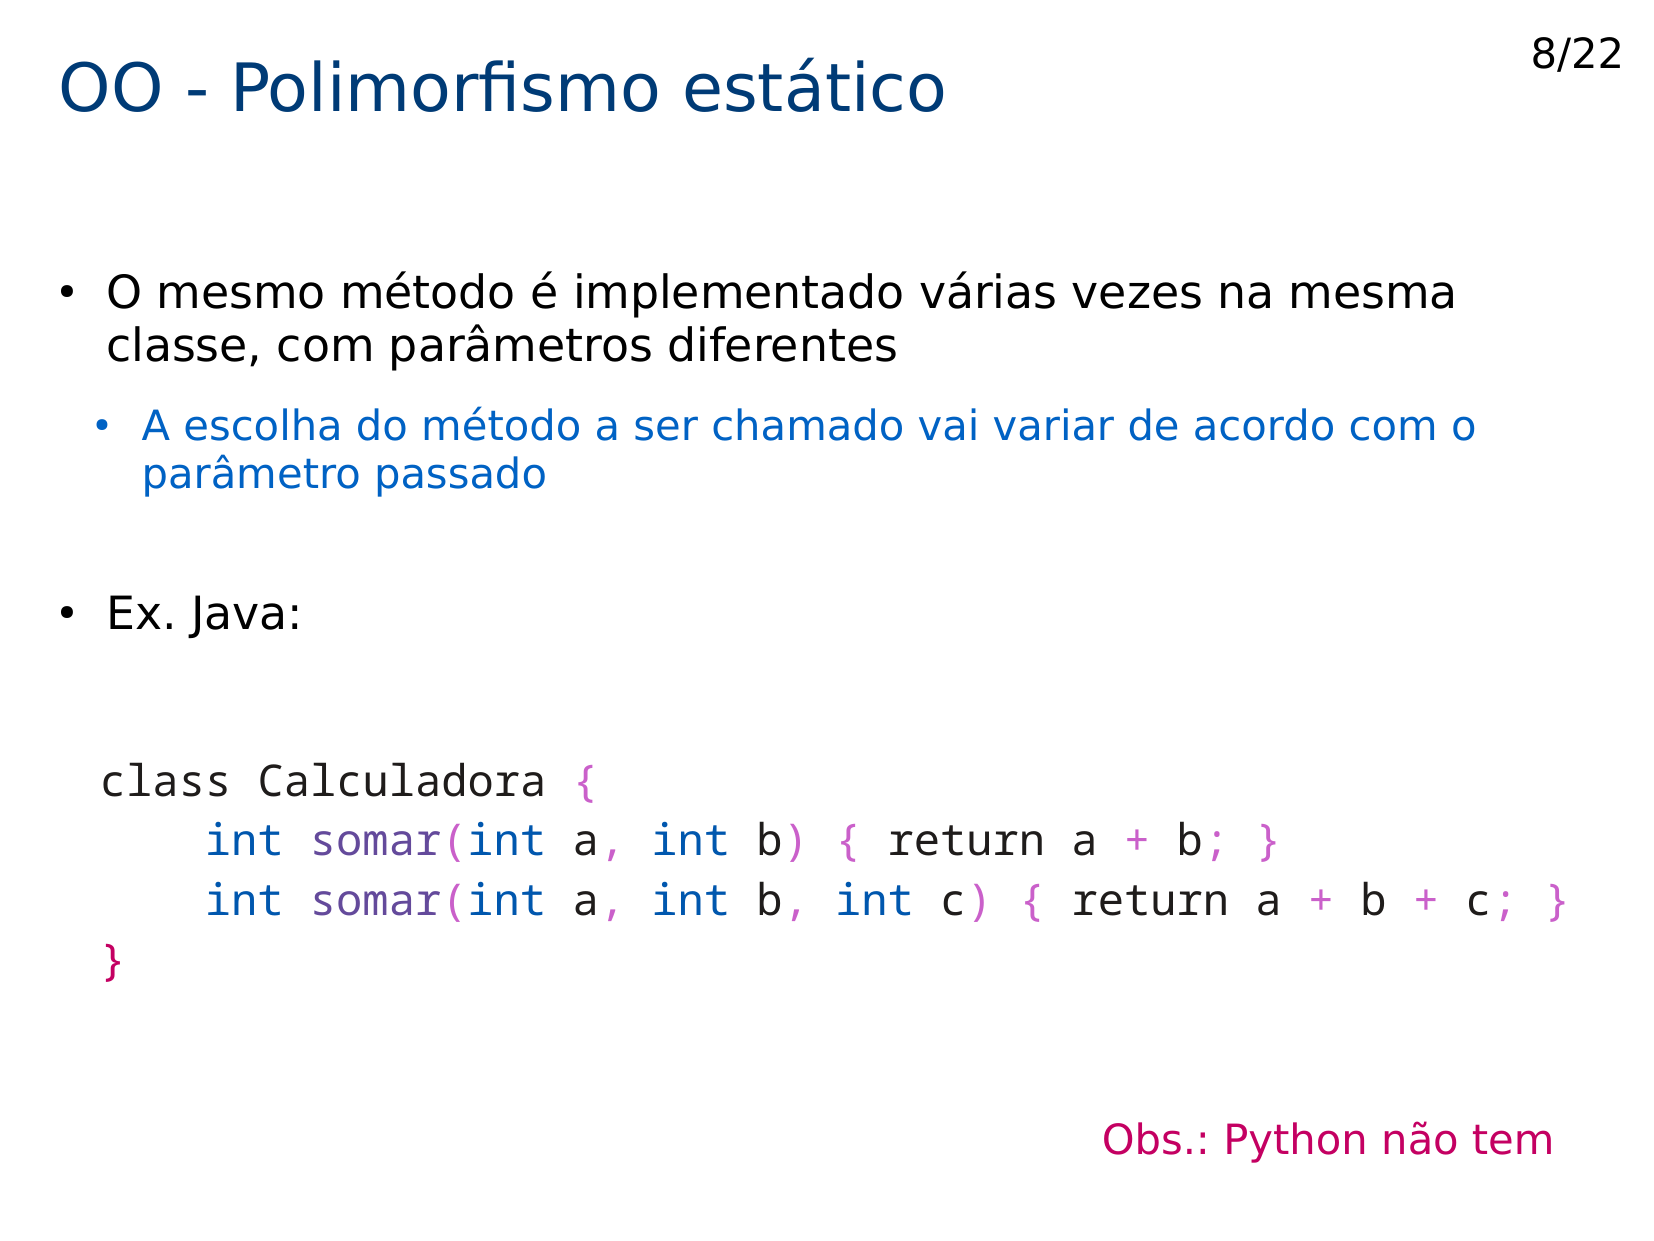

# OO - Polimorfismo estático
8
O mesmo método é implementado várias vezes na mesma classe, com parâmetros diferentes
A escolha do método a ser chamado vai variar de acordo com o parâmetro passado
Ex. Java:
class Calculadora {
 int somar(int a, int b) { return a + b; }
 int somar(int a, int b, int c) { return a + b + c; }
}
Obs.: Python não tem